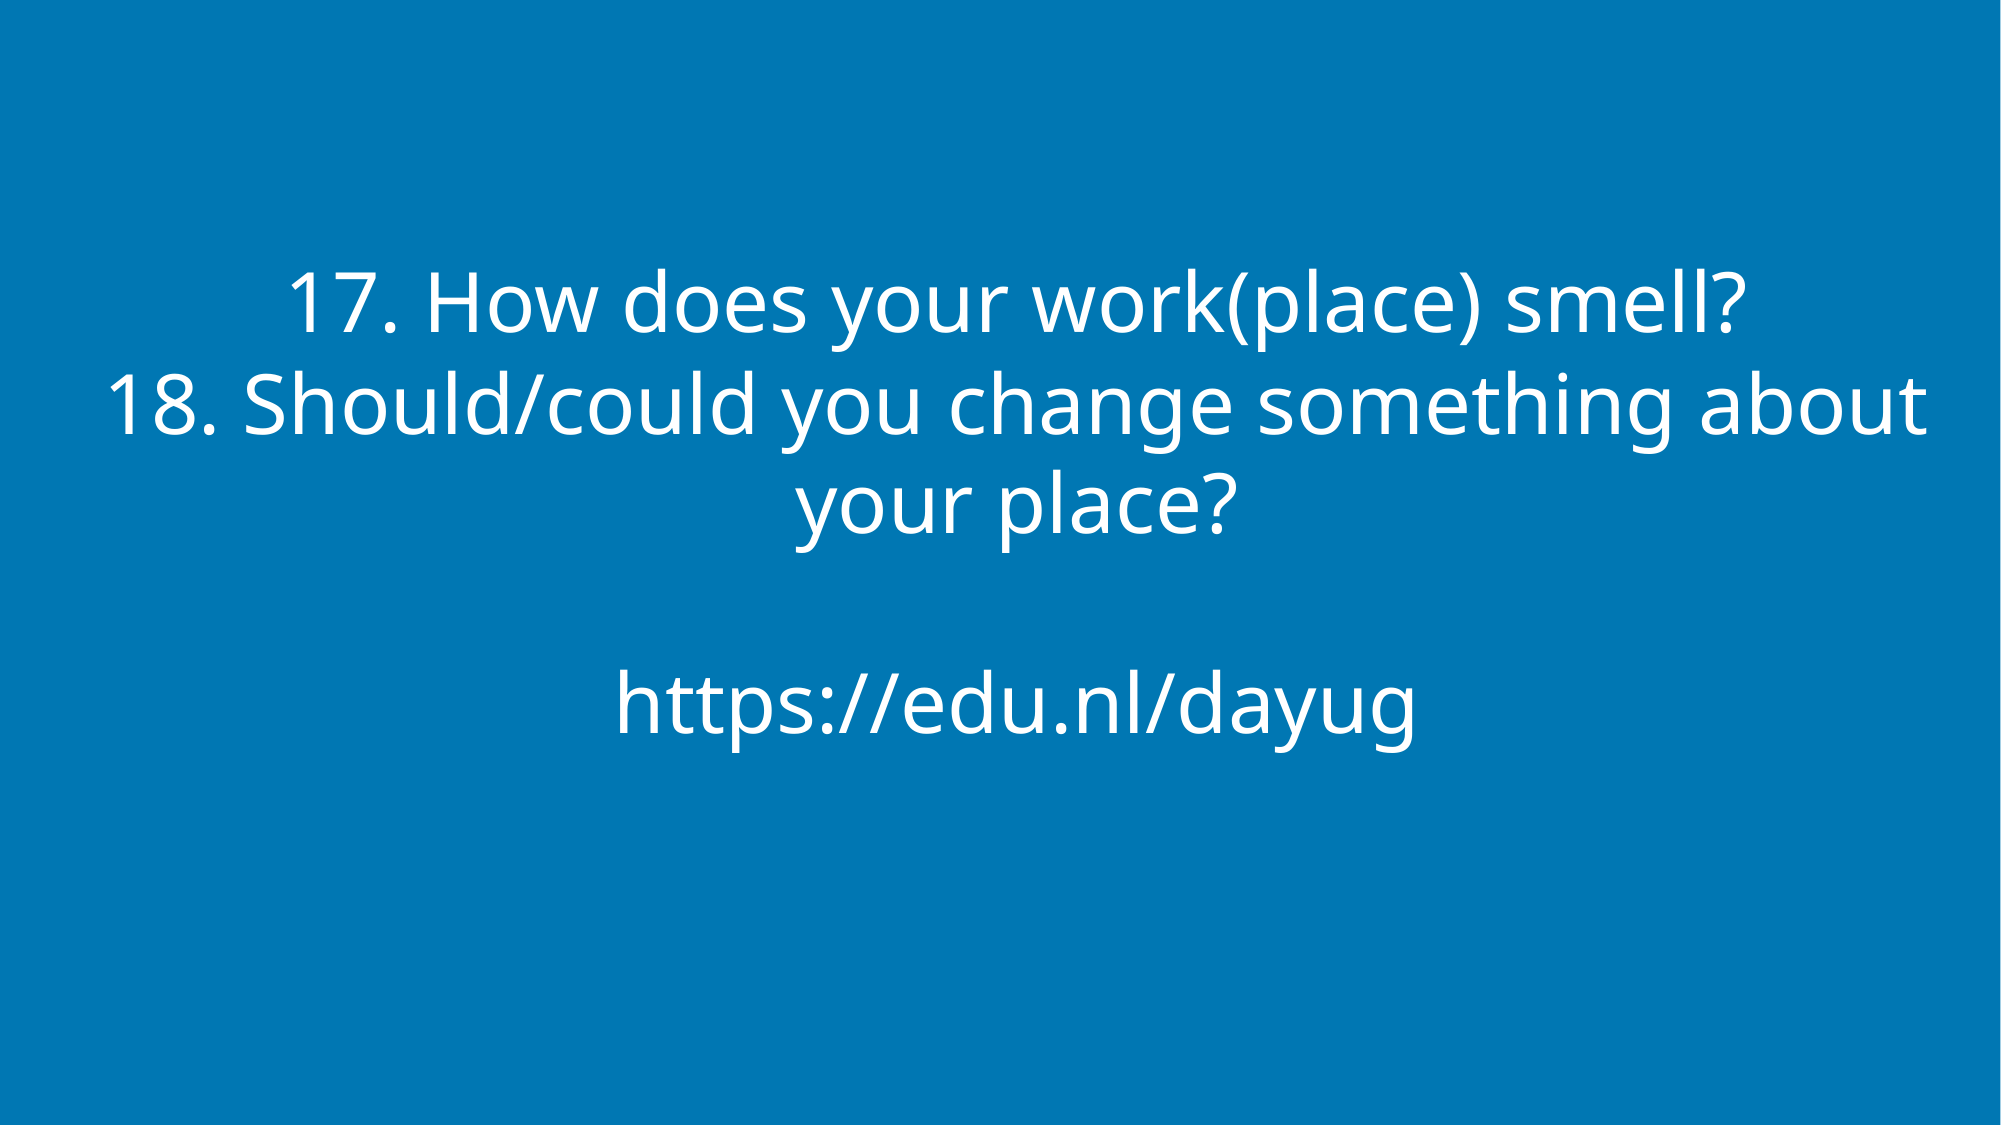

# 17. How does your work(place) smell?
18. Should/could you change something about your place?
https://edu.nl/dayug